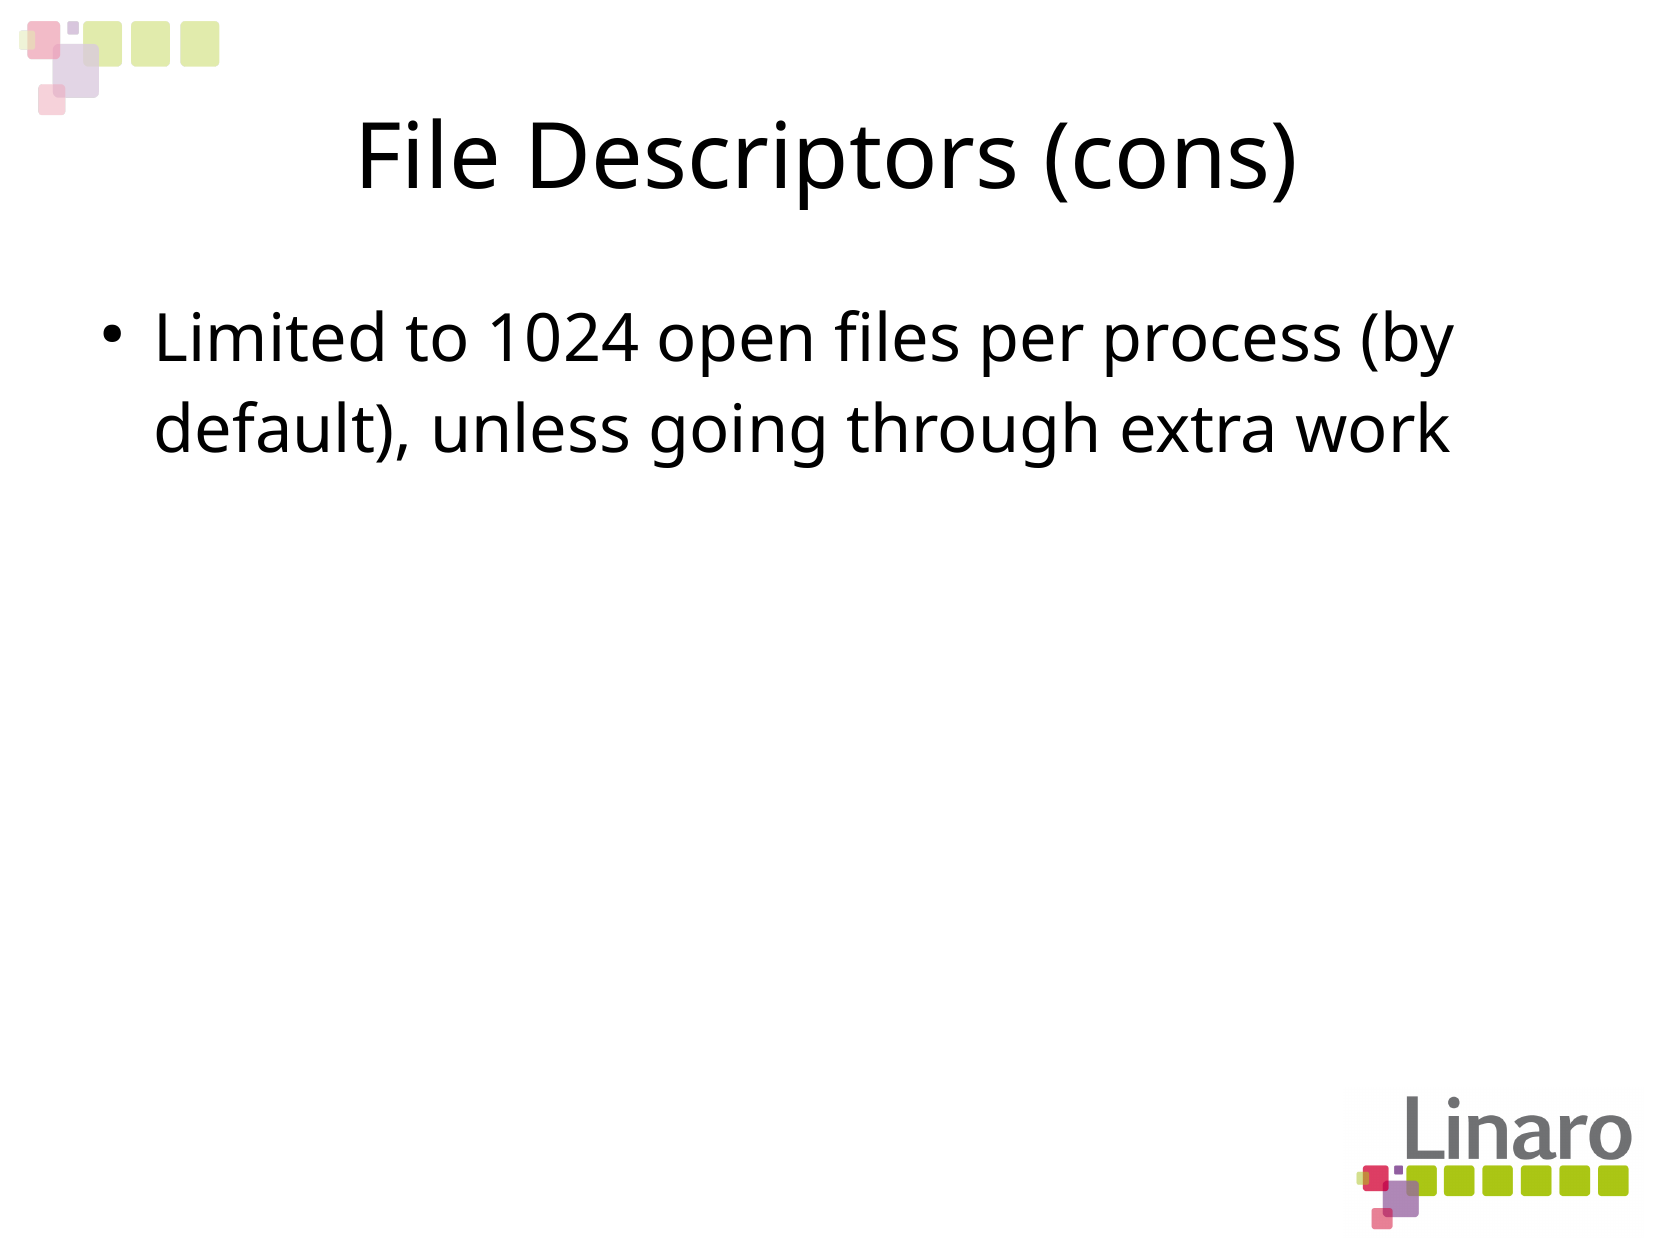

# File Descriptors (cons)
Limited to 1024 open files per process (by default), unless going through extra work